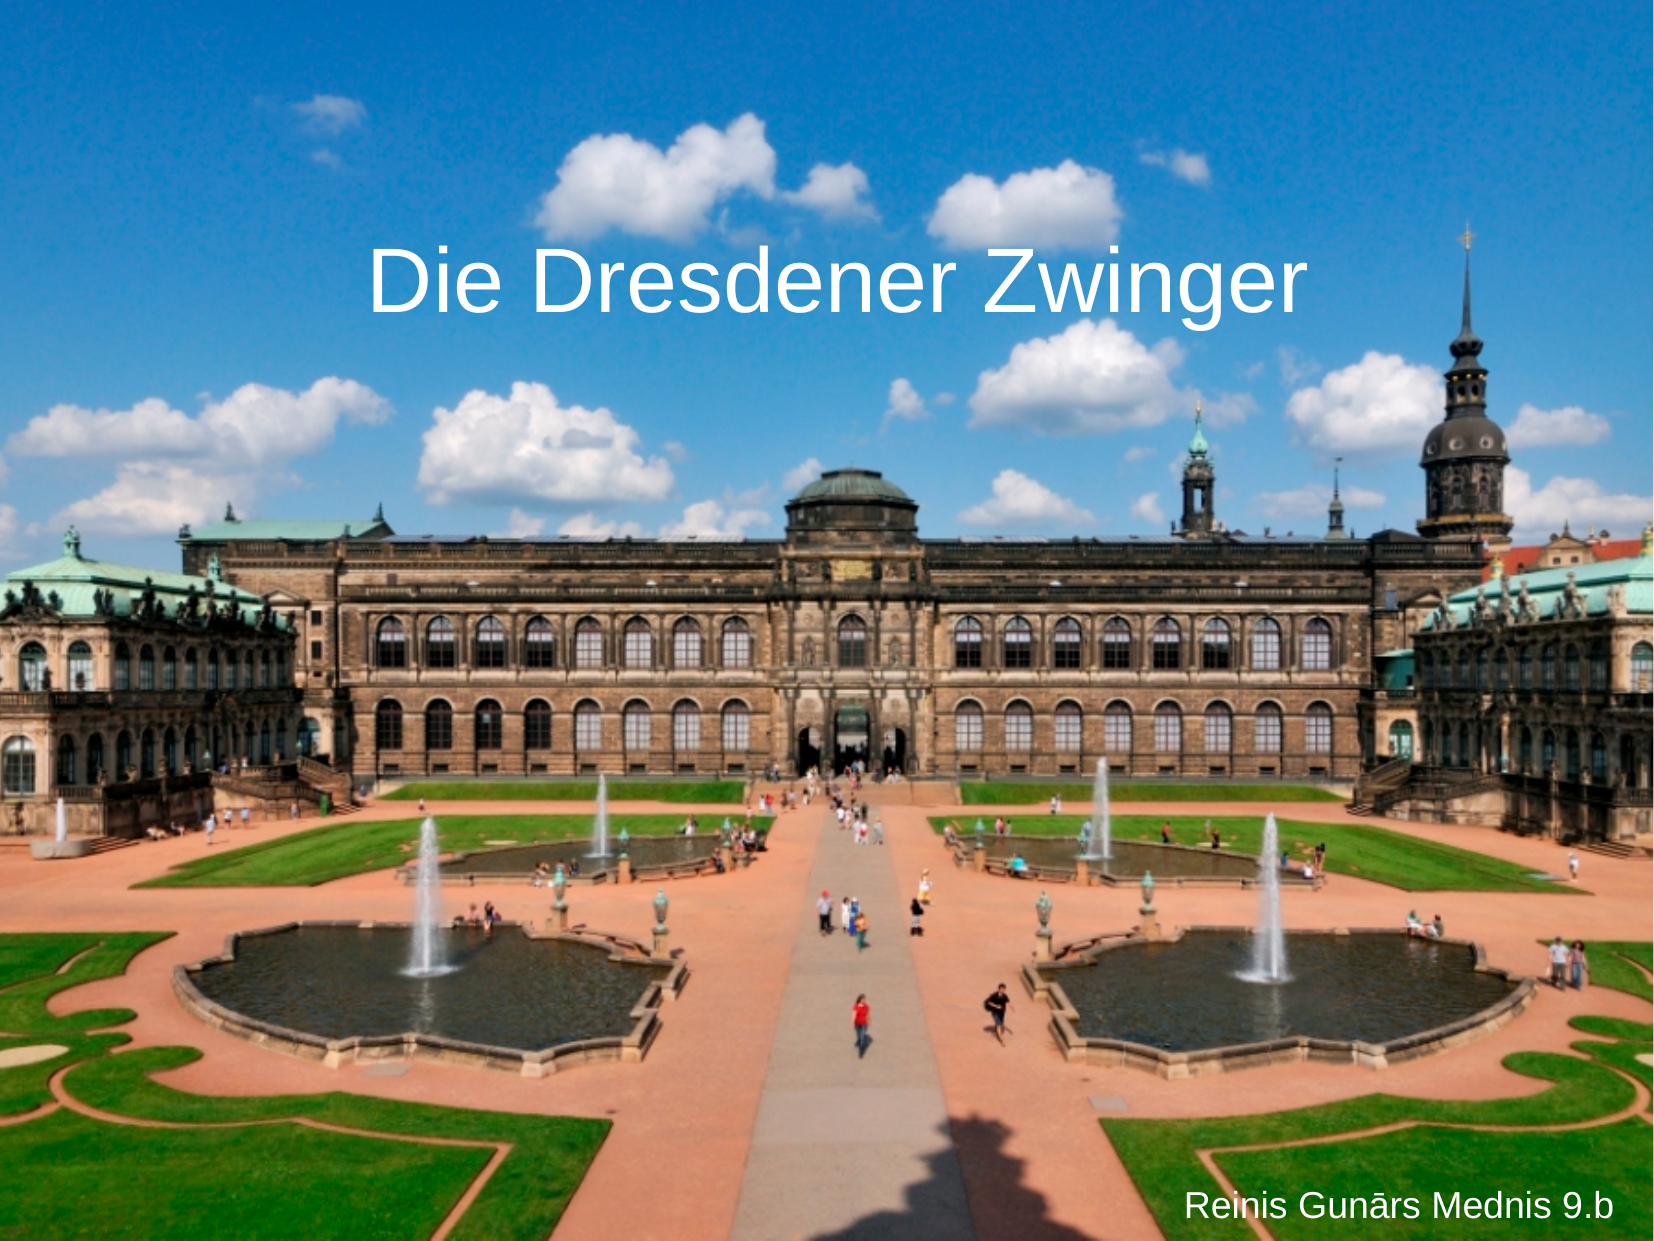

# Die Dresdener Zwinger
Reinis Gunārs Mednis 9.b